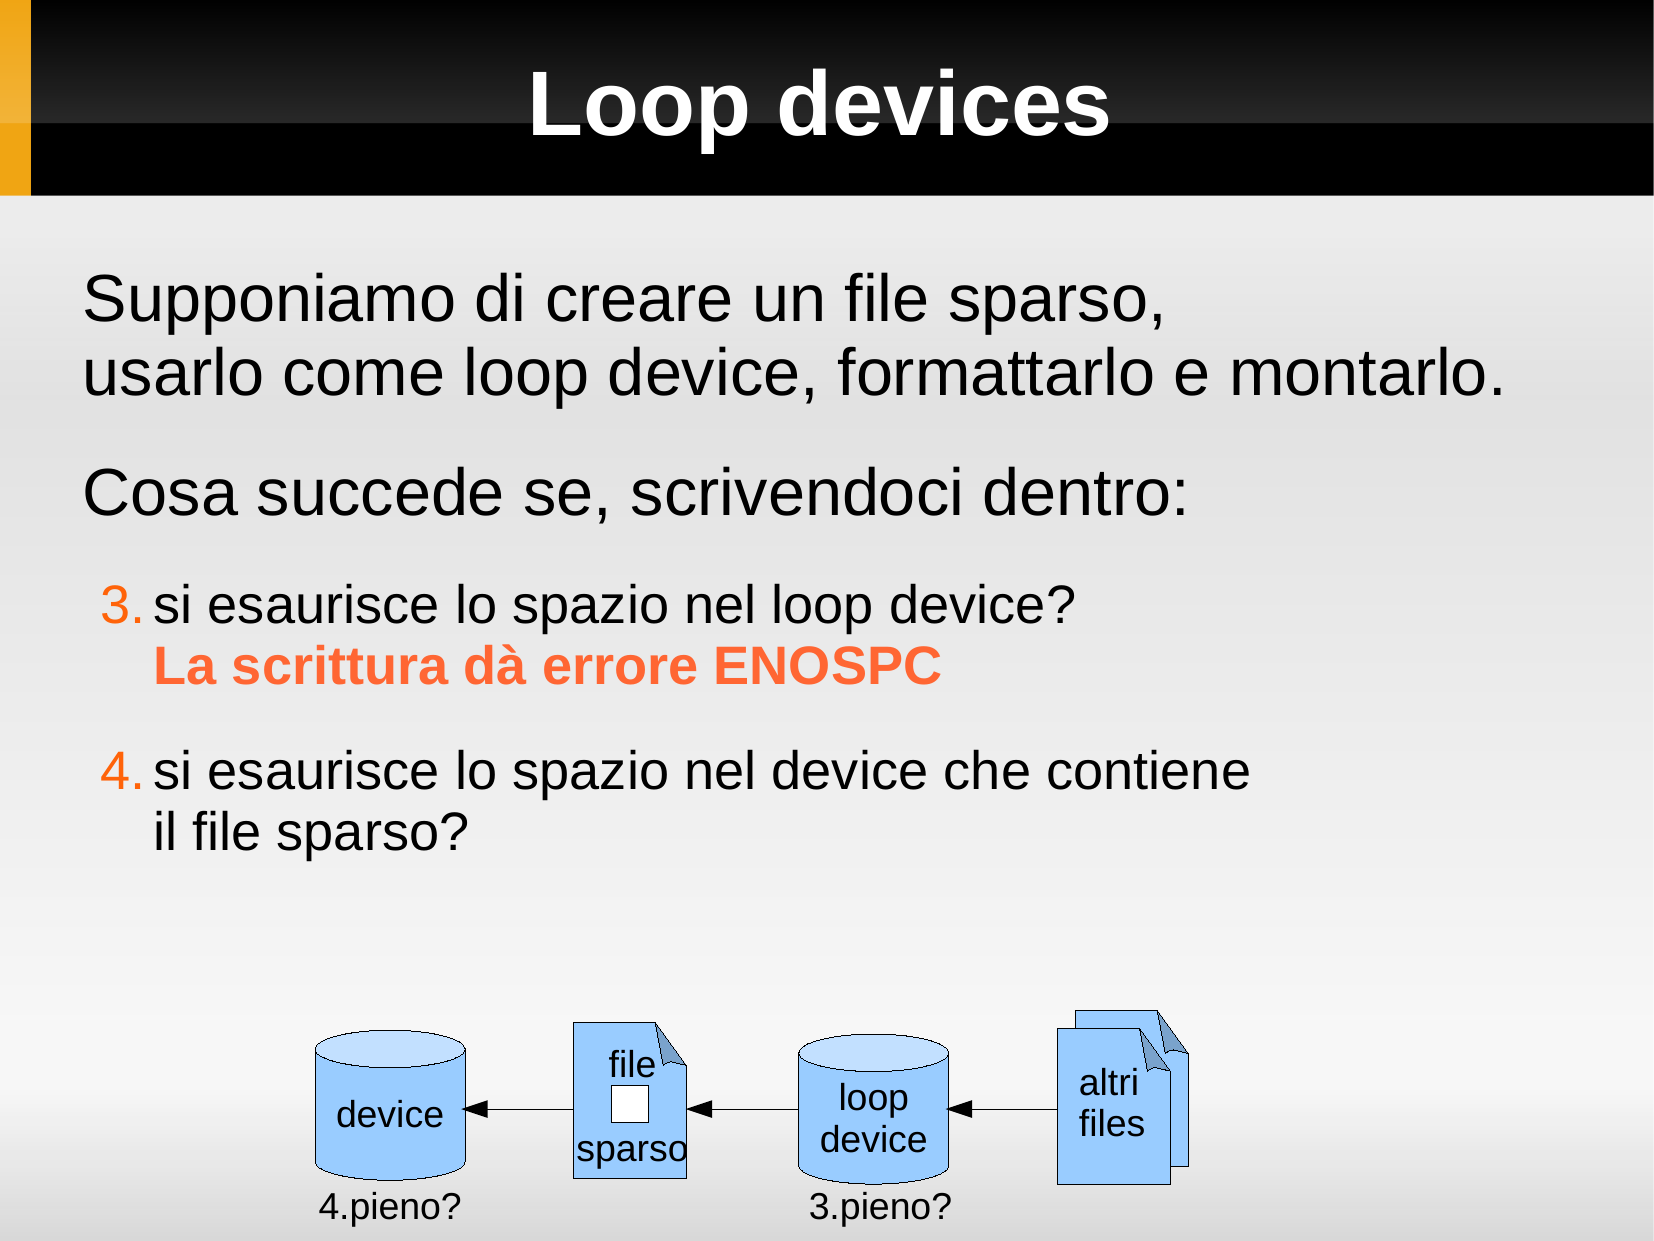

# Loop devices
Supponiamo di creare un file sparso,
usarlo come loop device, formattarlo e montarlo.
Cosa succede se, scrivendoci dentro:
si esaurisce lo spazio nel loop device?
La scrittura dà errore ENOSPC
si esaurisce lo spazio nel device che contiene
il file sparso?
device
loop
device
file
sparso
altri
files
4.pieno?
3.pieno?